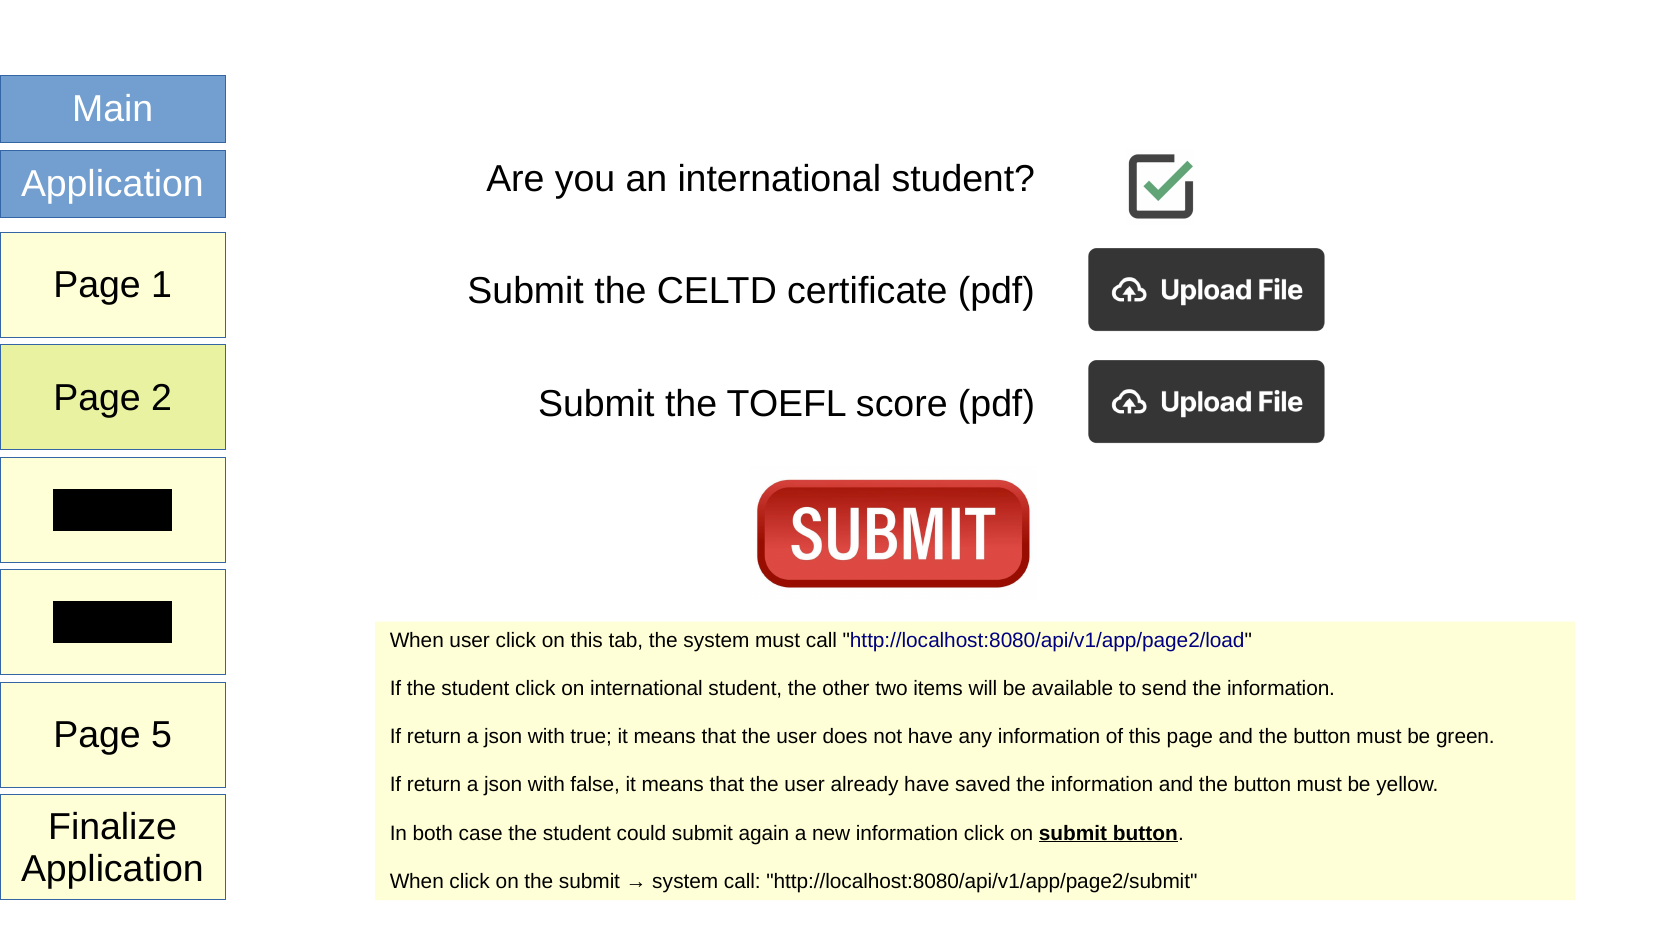

Main
Application
Are you an international student?
Page 1
Submit the CELTD certificate (pdf)
Page 2
Submit the TOEFL score (pdf)
Page 3
Page 4
When user click on this tab, the system must call "http://localhost:8080/api/v1/app/page2/load"
If the student click on international student, the other two items will be available to send the information.
If return a json with true; it means that the user does not have any information of this page and the button must be green.
If return a json with false, it means that the user already have saved the information and the button must be yellow.
In both case the student could submit again a new information click on submit button.
When click on the submit → system call: "http://localhost:8080/api/v1/app/page2/submit"
Page 5
Finalize Application